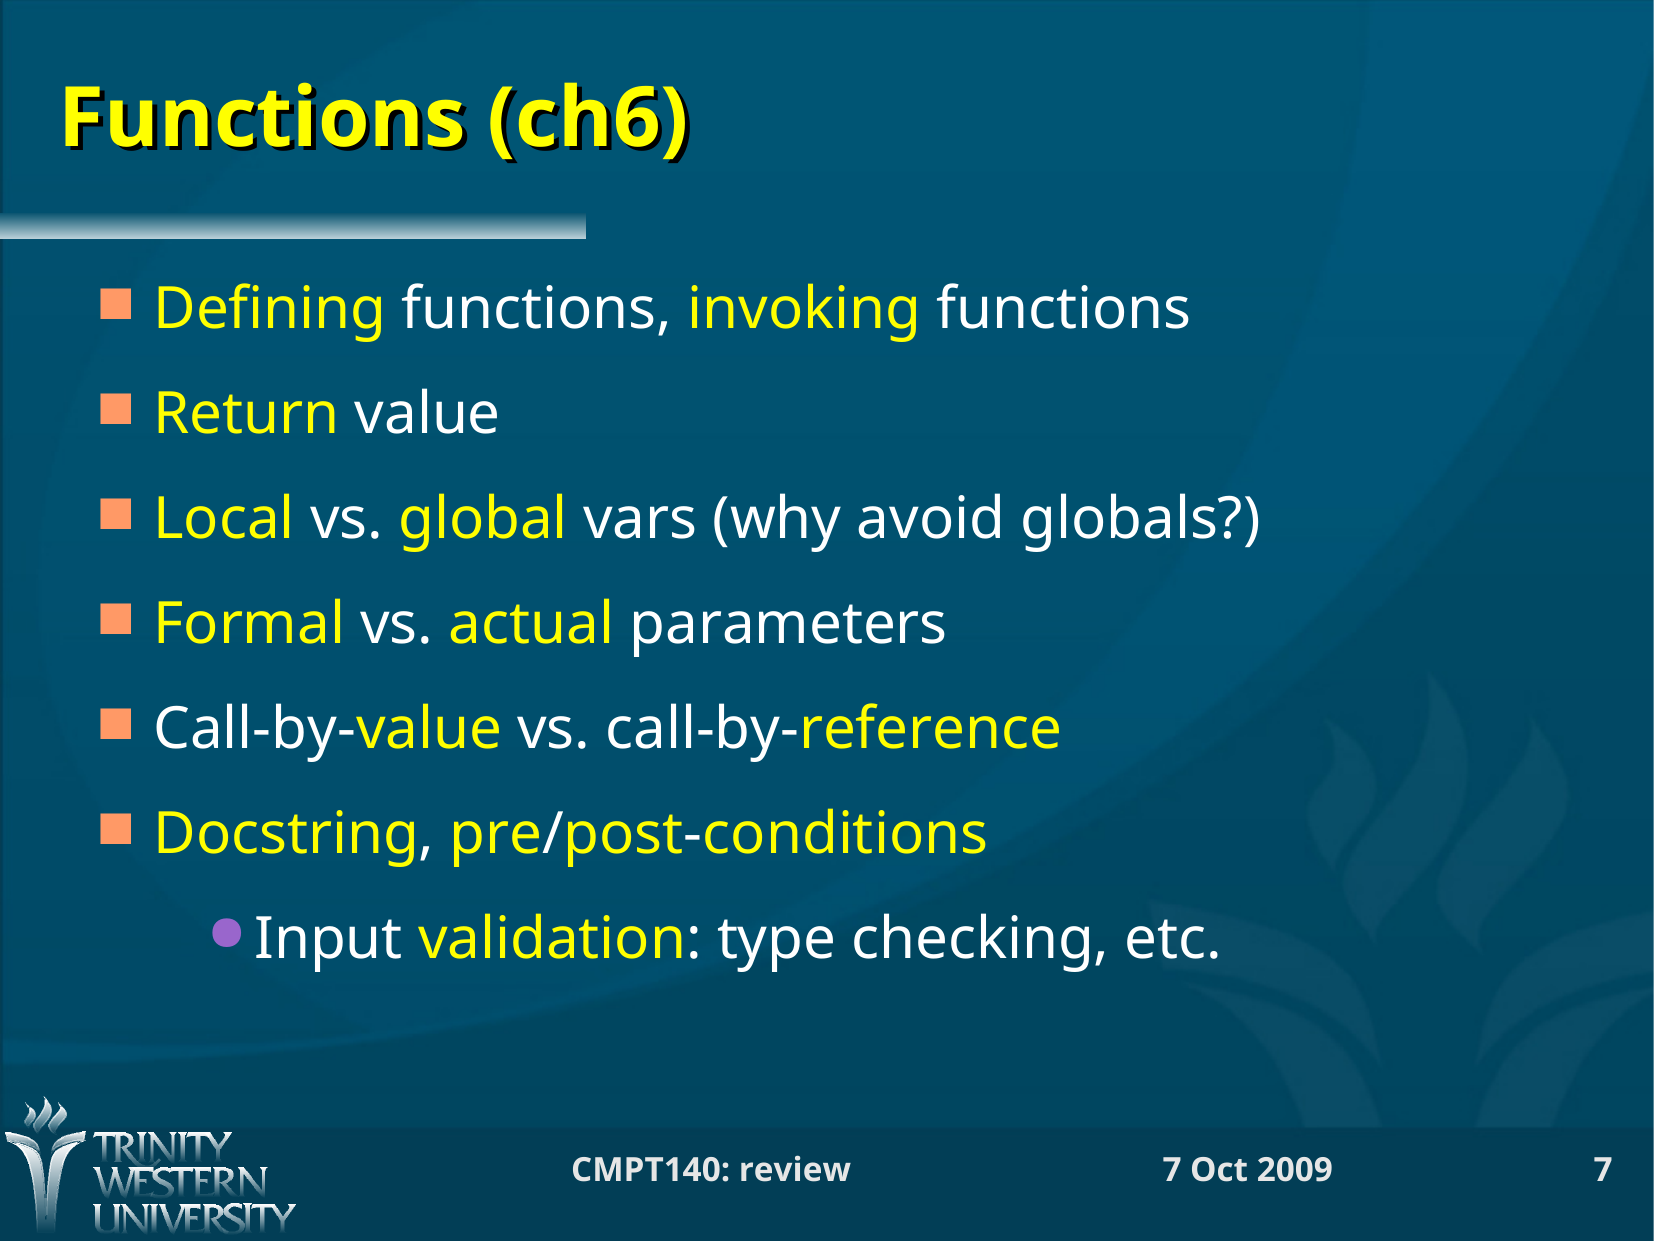

# Functions (ch6)
Defining functions, invoking functions
Return value
Local vs. global vars (why avoid globals?)
Formal vs. actual parameters
Call-by-value vs. call-by-reference
Docstring, pre/post-conditions
Input validation: type checking, etc.
CMPT140: review
7 Oct 2009
7